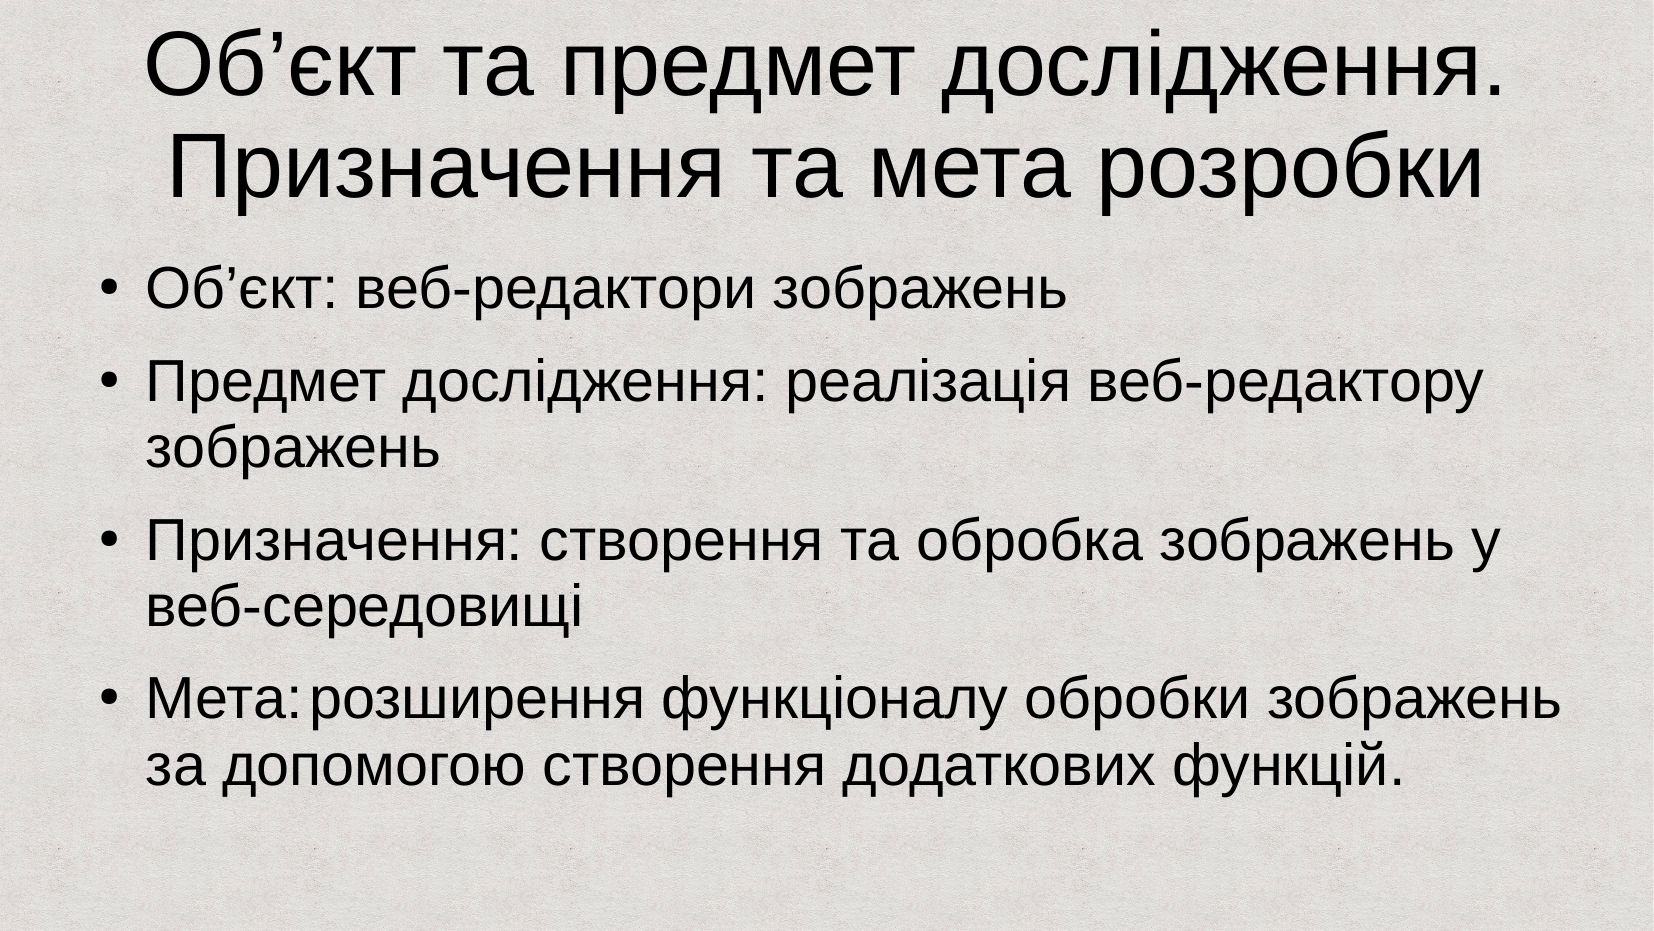

# Об’єкт та предмет дослідження. Призначення та мета розробки
Об’єкт: веб-редактори зображень
Предмет дослідження: реалізація веб-редактору зображень
Призначення: створення та обробка зображень у веб-середовищі
Мета: розширення функціоналу обробки зображень за допомогою створення додаткових функцій.